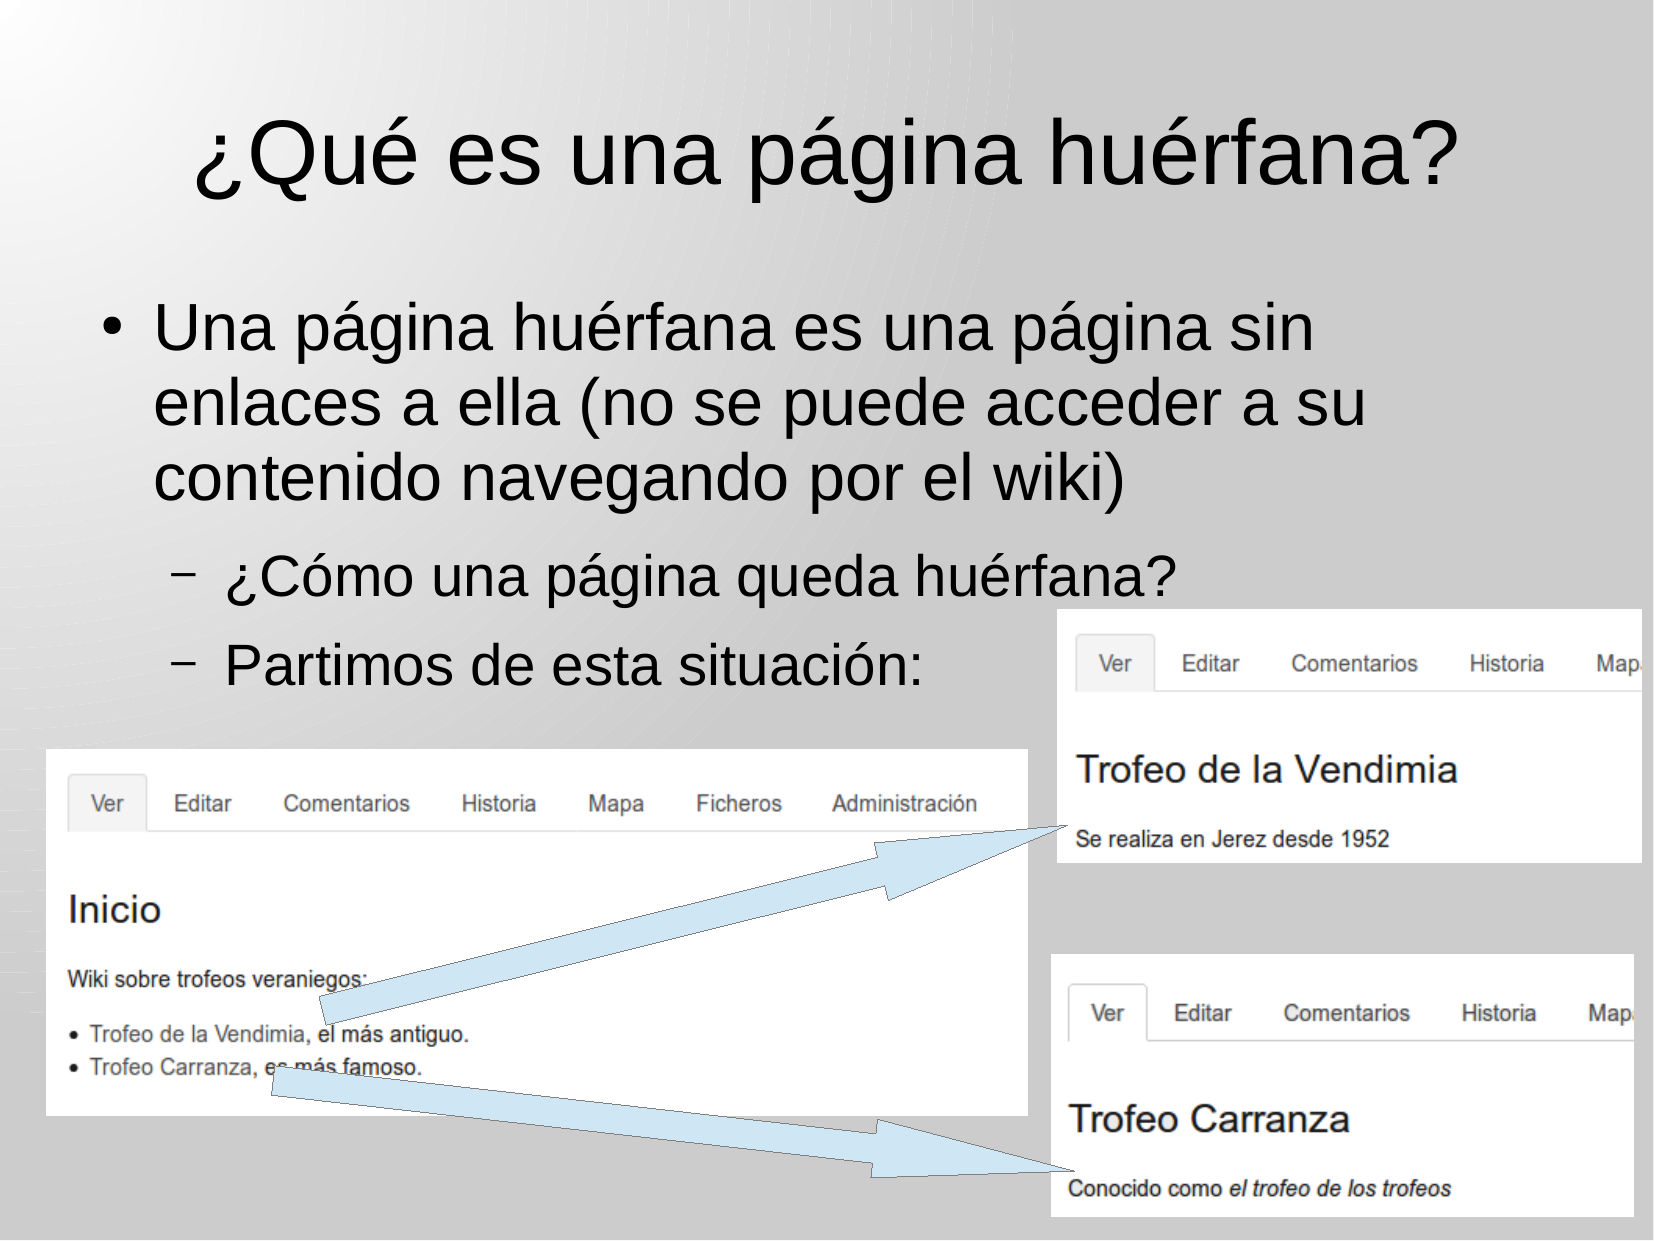

# ¿Qué es una página huérfana?
Una página huérfana es una página sin enlaces a ella (no se puede acceder a su contenido navegando por el wiki)
¿Cómo una página queda huérfana?
Partimos de esta situación: